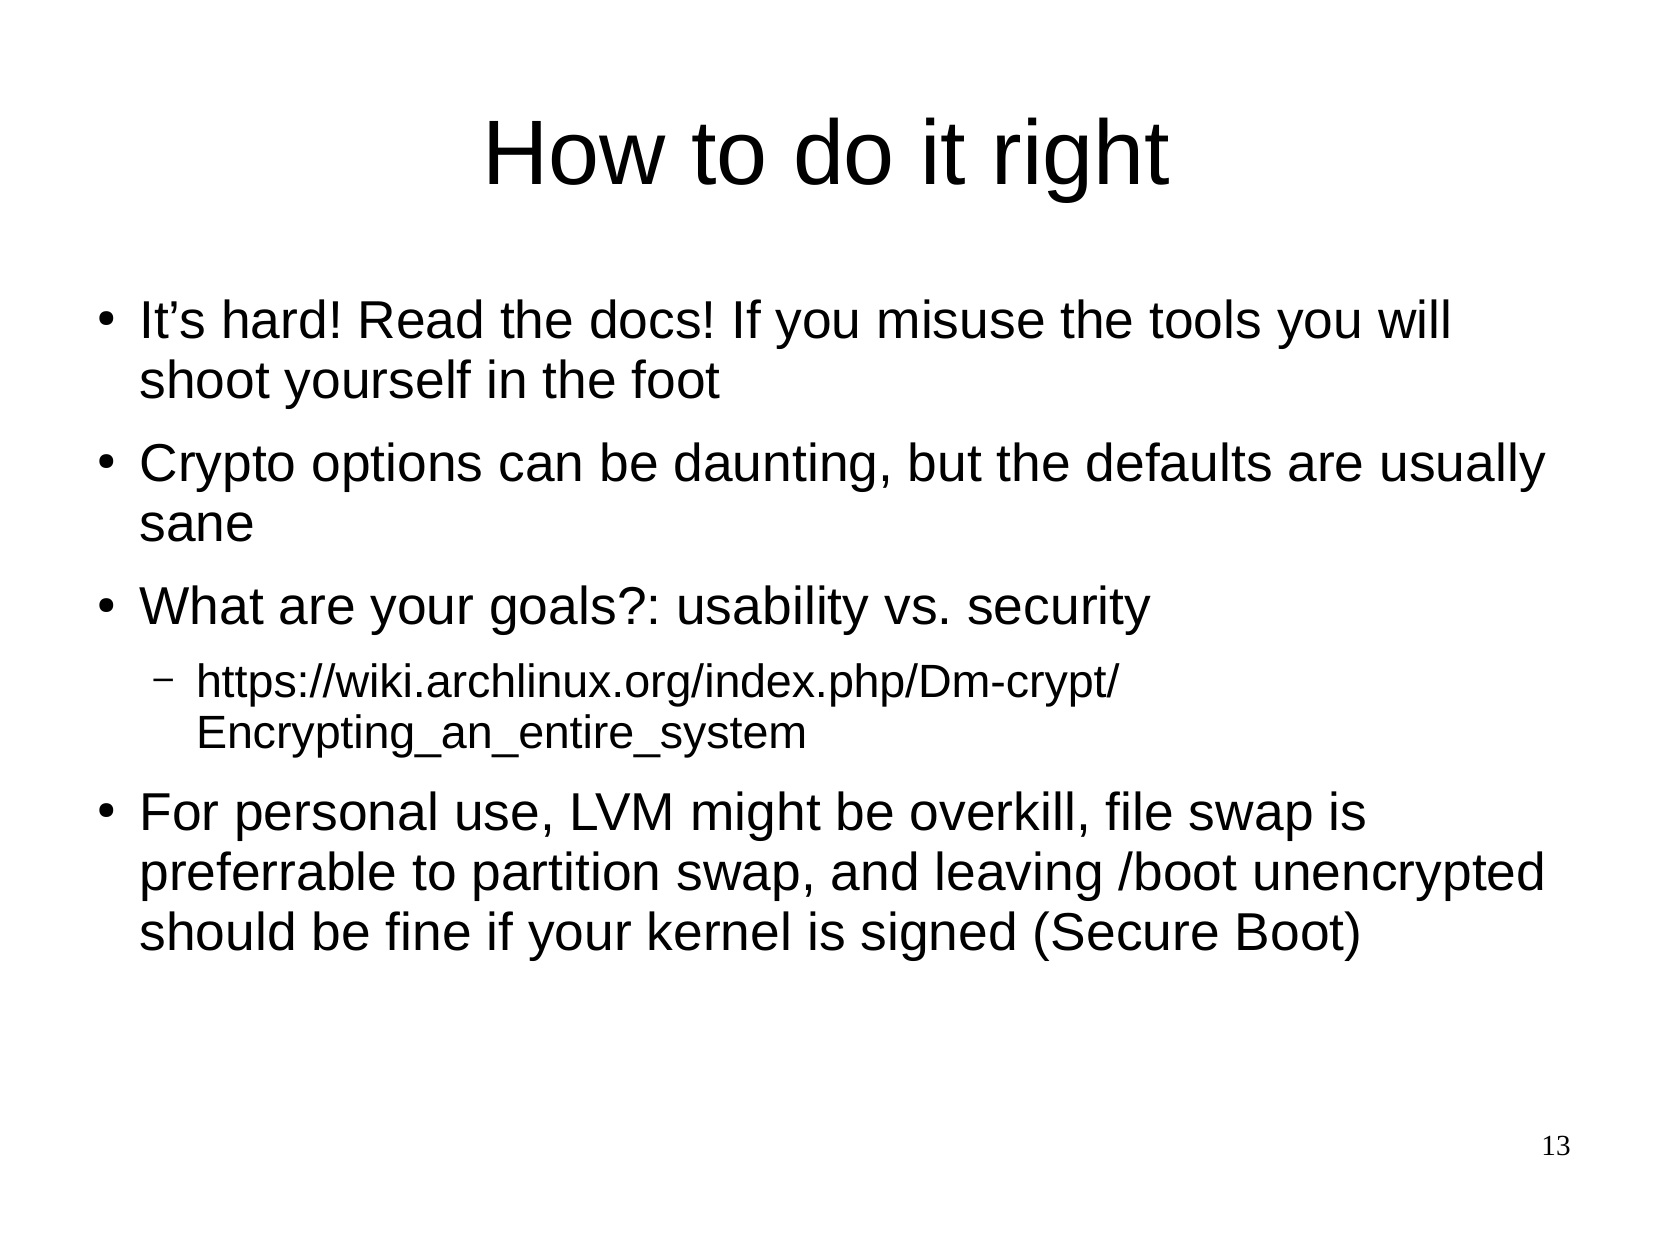

# How to do it right
It’s hard! Read the docs! If you misuse the tools you will shoot yourself in the foot
Crypto options can be daunting, but the defaults are usually sane
What are your goals?: usability vs. security
https://wiki.archlinux.org/index.php/Dm-crypt/Encrypting_an_entire_system
For personal use, LVM might be overkill, file swap is preferrable to partition swap, and leaving /boot unencrypted should be fine if your kernel is signed (Secure Boot)
13